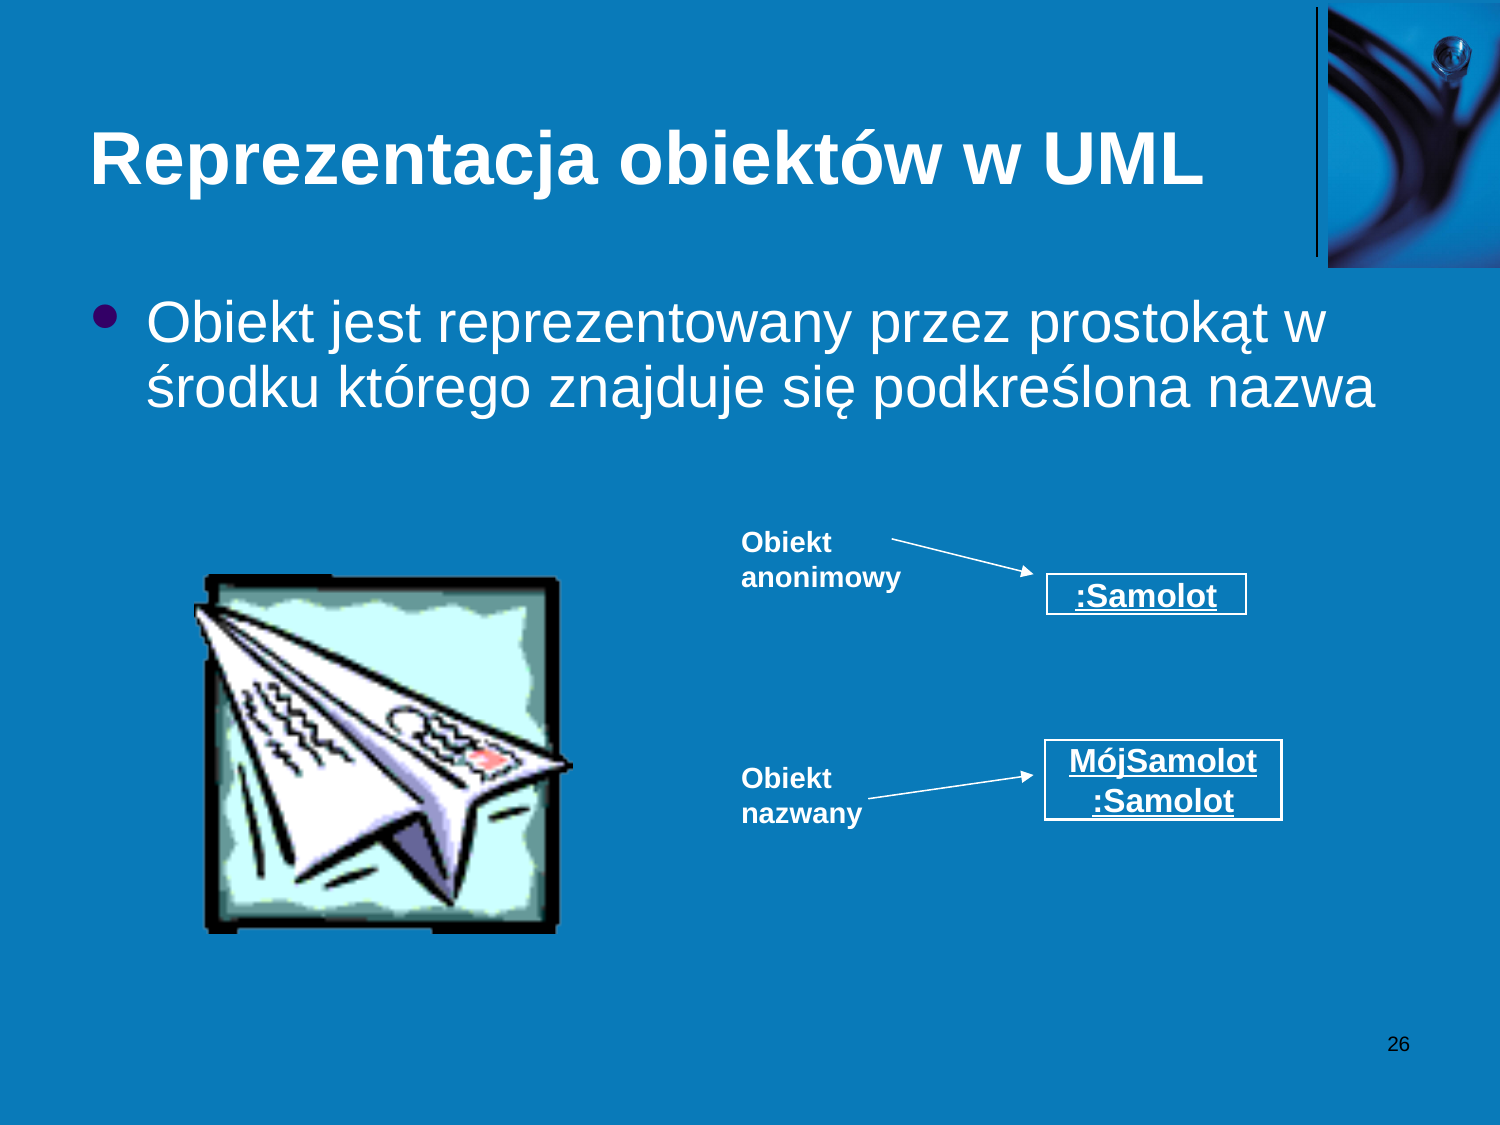

# Reprezentacja obiektów w UML
Obiekt jest reprezentowany przez prostokąt w środku którego znajduje się podkreślona nazwa
Obiekt anonimowy
:Samolot
MójSamolot
:Samolot
Obiekt nazwany
26